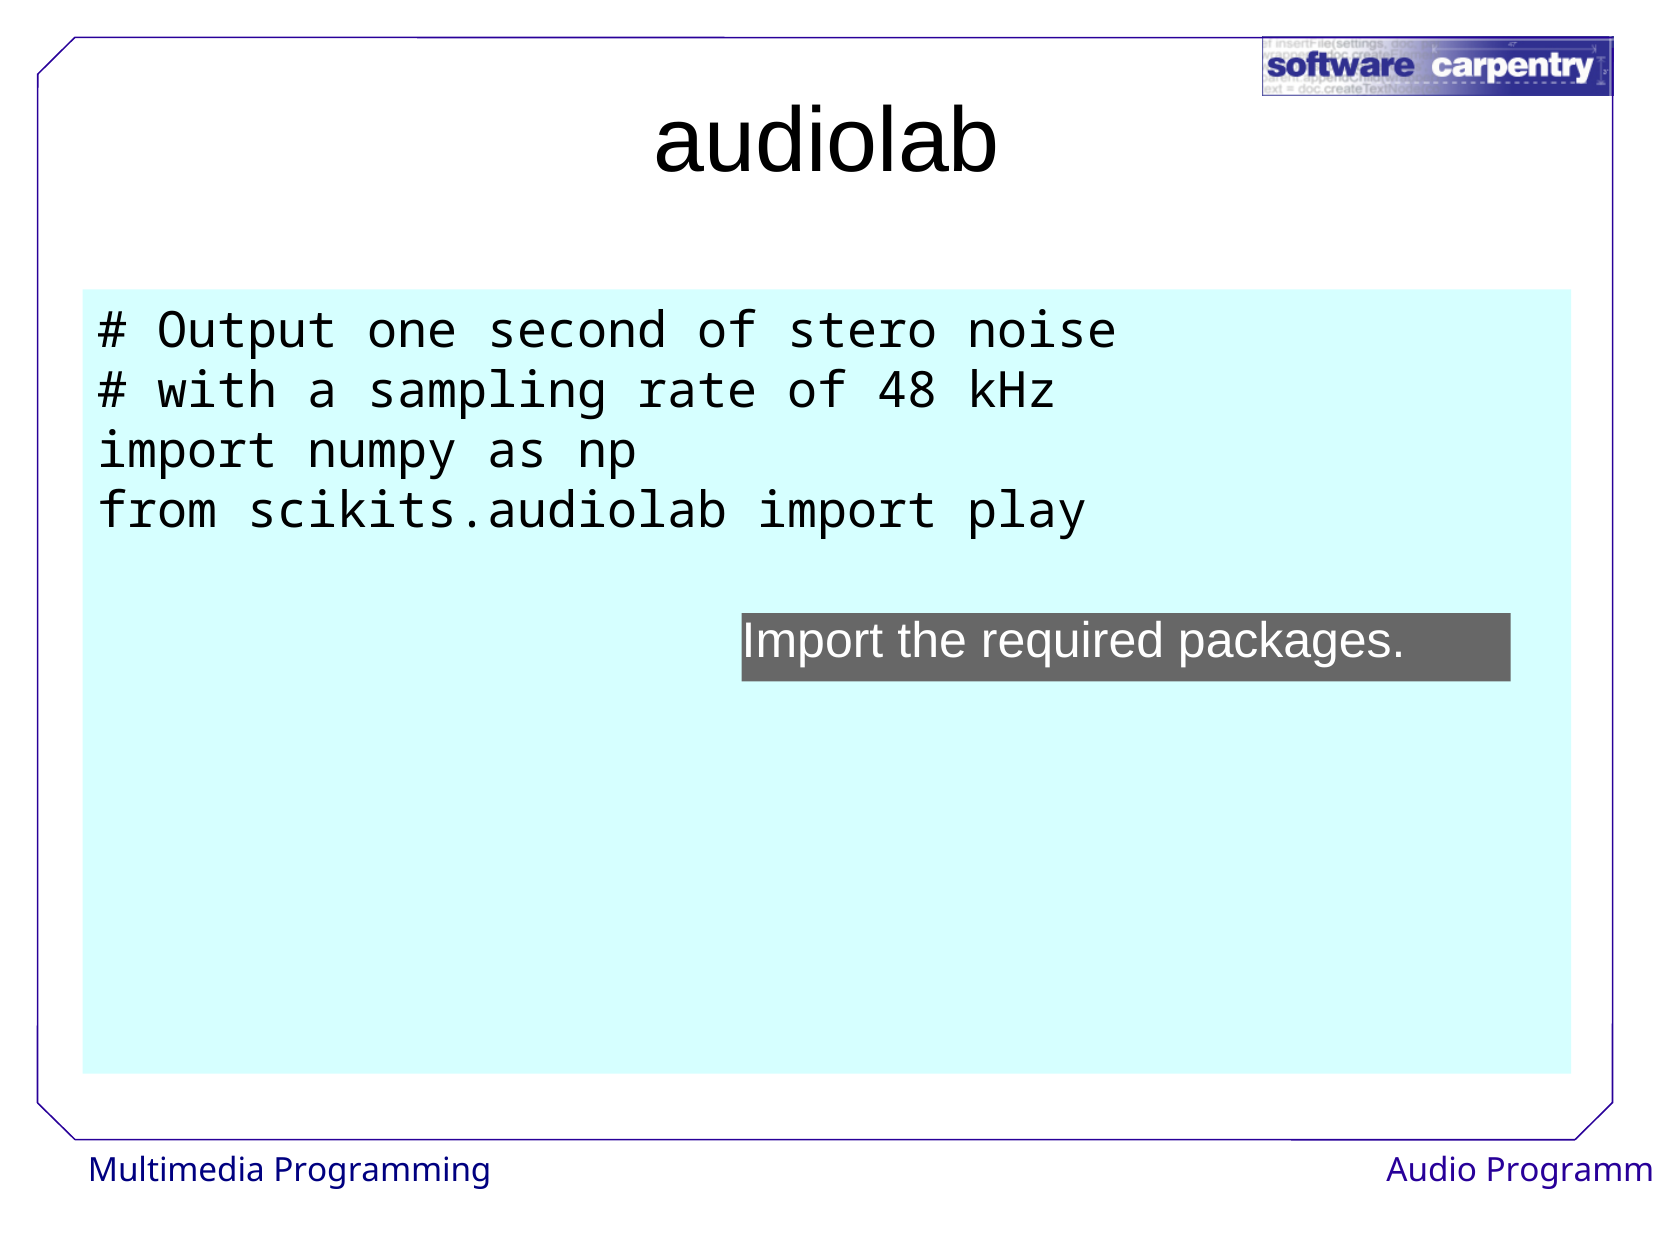

audiolab
# Output one second of stero noise
# with a sampling rate of 48 kHz
import numpy as np
from scikits.audiolab import play
Import the required packages.